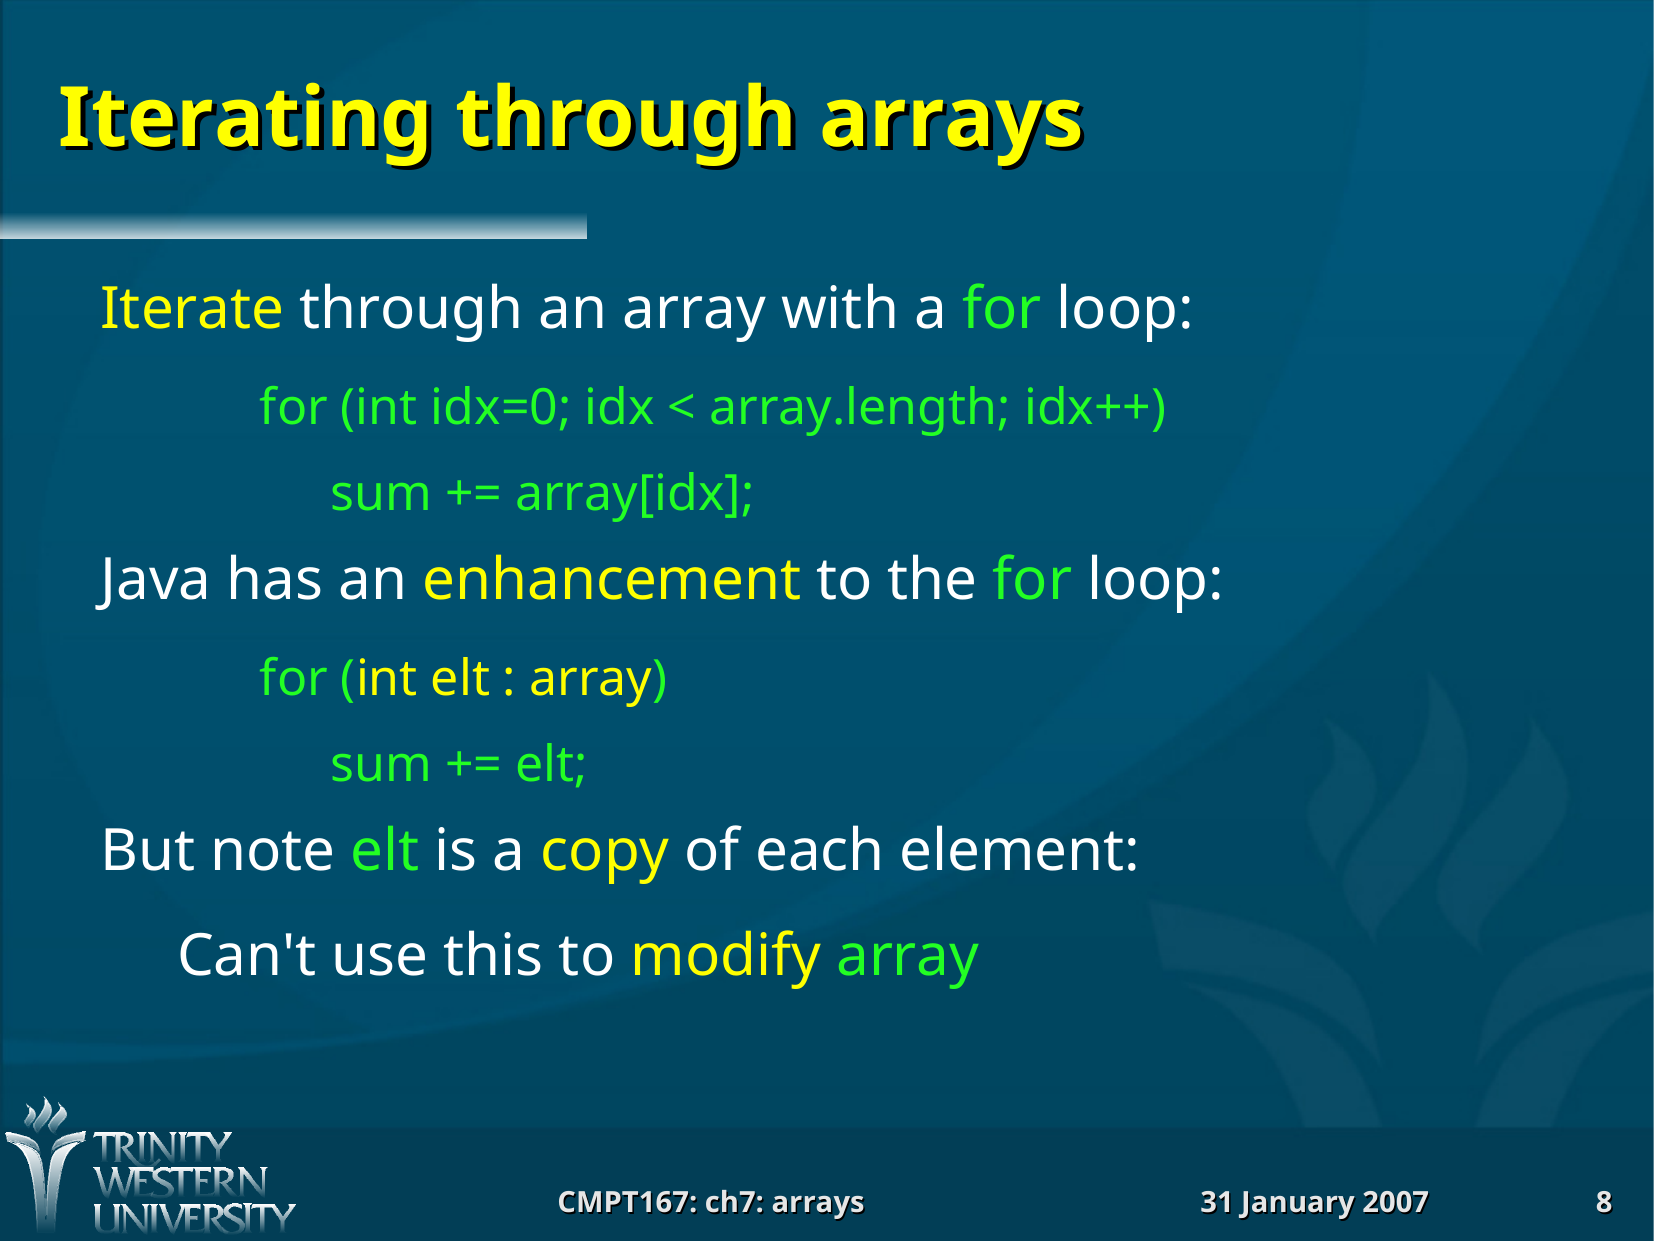

# Iterating through arrays
Iterate through an array with a for loop:
for (int idx=0; idx < array.length; idx++)
sum += array[idx];
Java has an enhancement to the for loop:
for (int elt : array)
sum += elt;
But note elt is a copy of each element:
Can't use this to modify array
CMPT167: ch7: arrays
31 January 2007
8